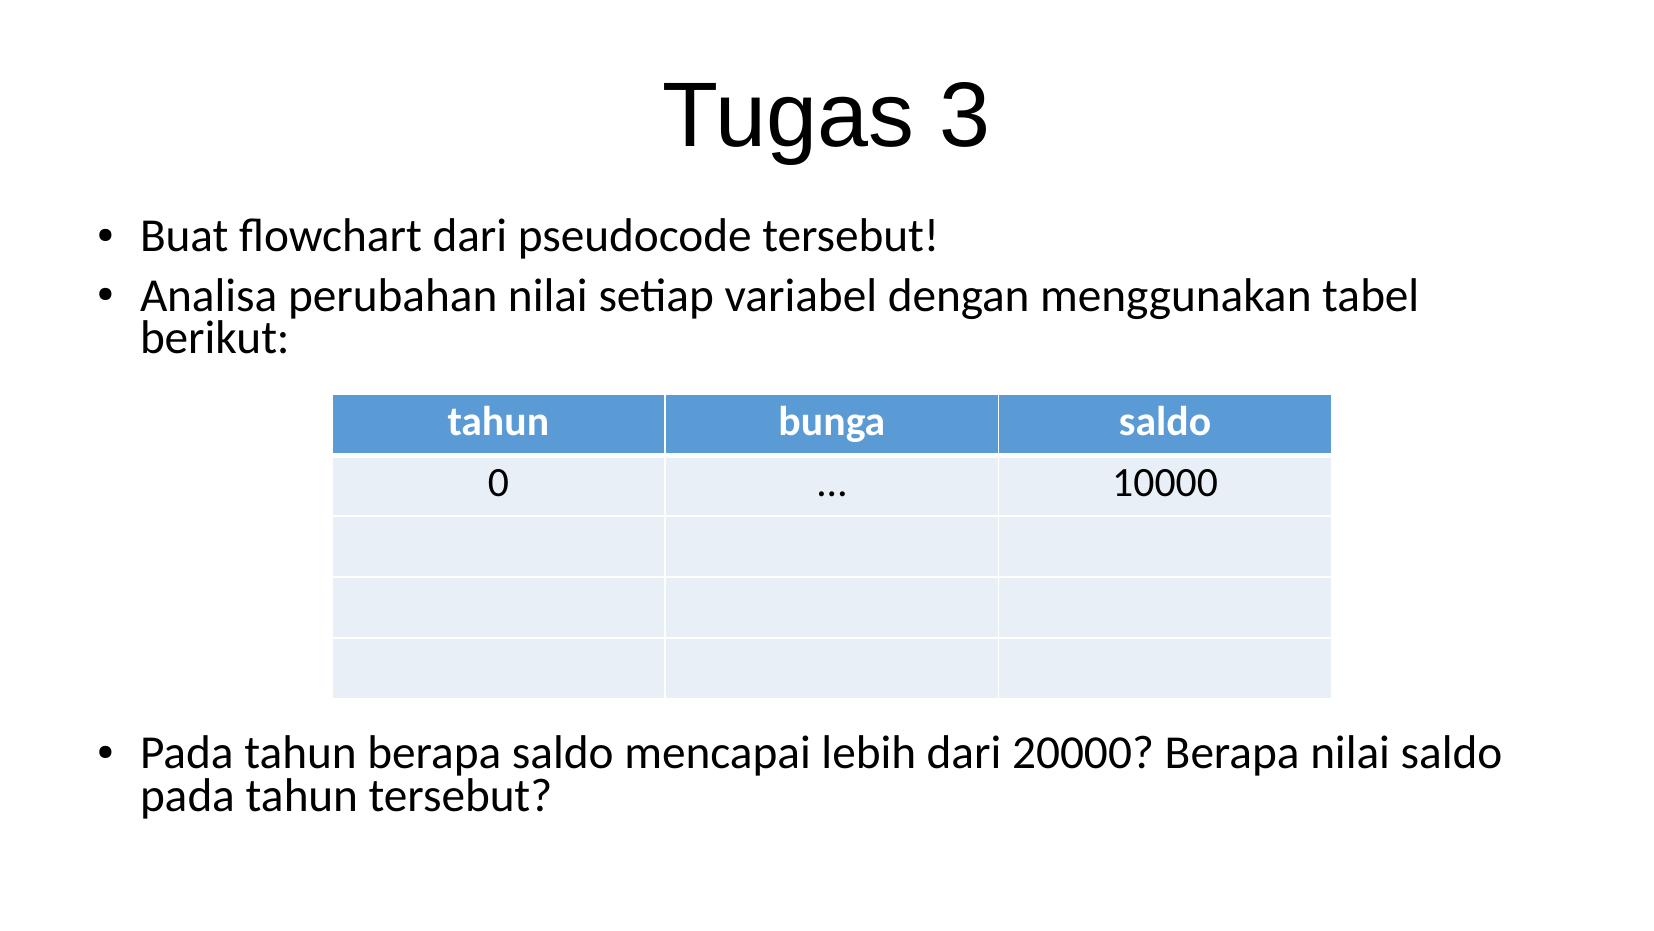

# Tugas 3
Buat flowchart dari pseudocode tersebut!
Analisa perubahan nilai setiap variabel dengan menggunakan tabel berikut:
Pada tahun berapa saldo mencapai lebih dari 20000? Berapa nilai saldo pada tahun tersebut?
| tahun | bunga | saldo |
| --- | --- | --- |
| 0 | … | 10000 |
| | | |
| | | |
| | | |